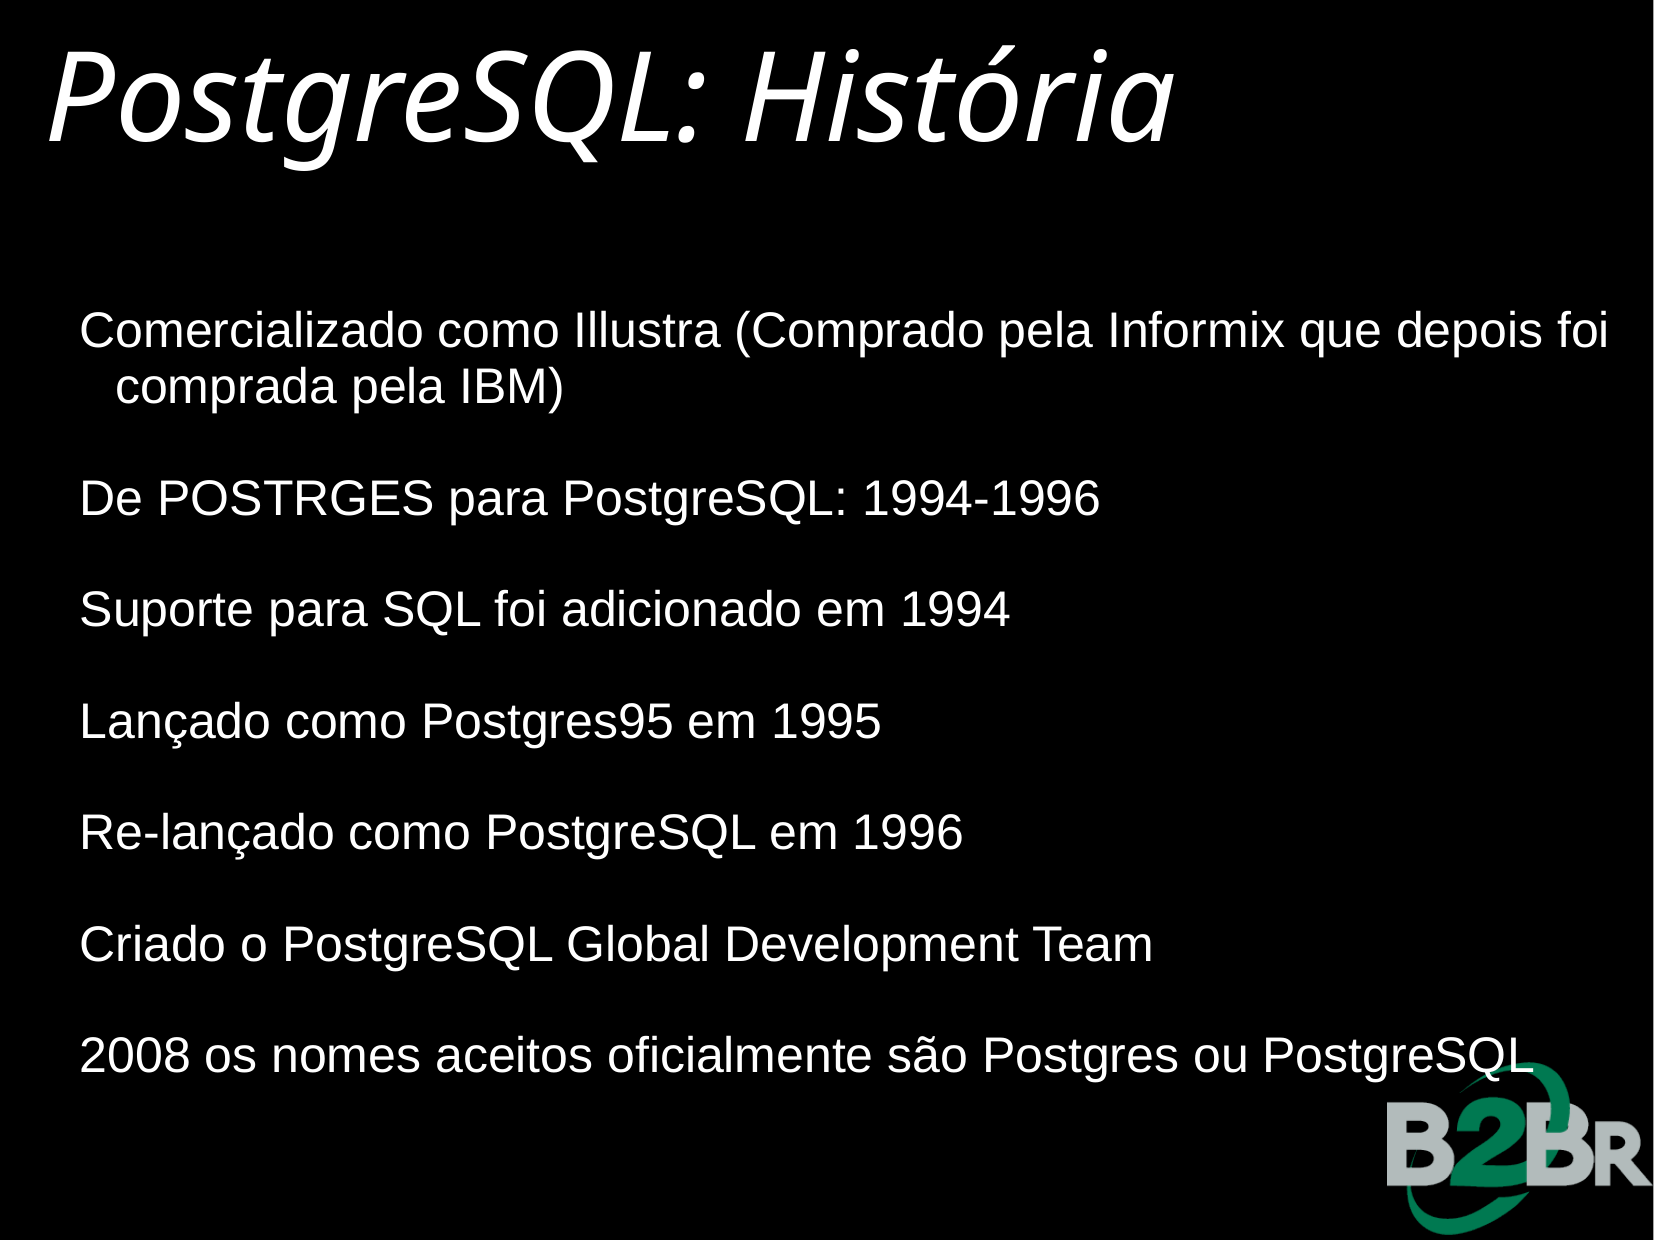

PostgreSQL: História
Comercializado como Illustra (Comprado pela Informix que depois foi comprada pela IBM)
De POSTRGES para PostgreSQL: 1994-1996
Suporte para SQL foi adicionado em 1994
Lançado como Postgres95 em 1995
Re-lançado como PostgreSQL em 1996
Criado o PostgreSQL Global Development Team
2008 os nomes aceitos oficialmente são Postgres ou PostgreSQL